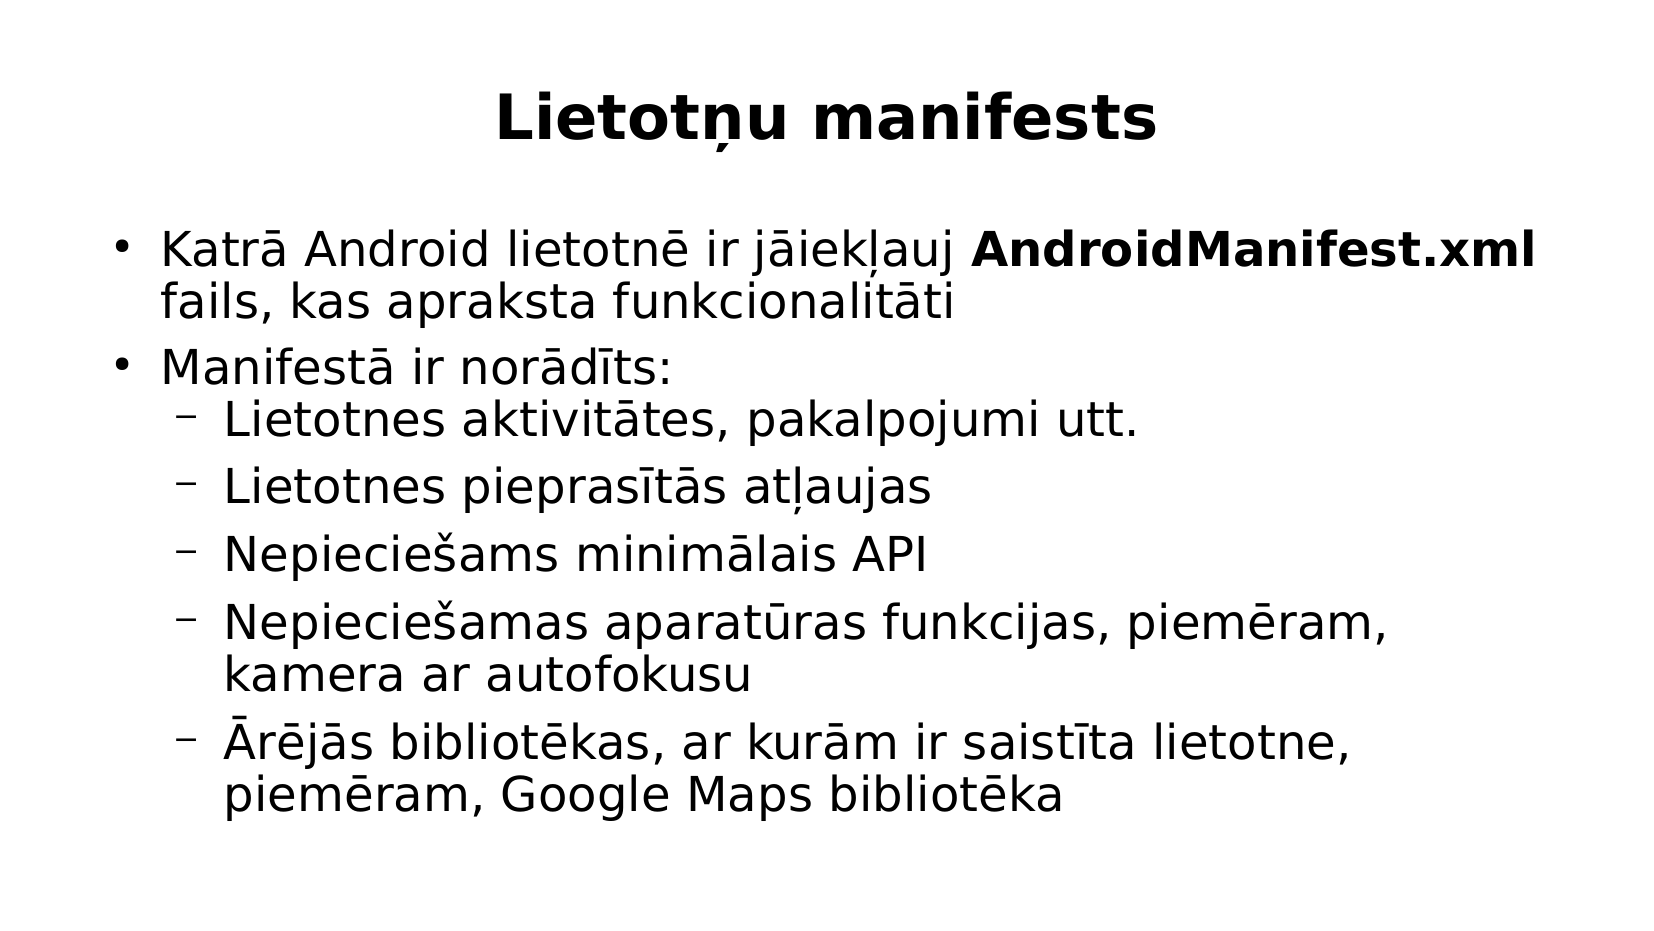

# Lietotņu manifests
Katrā Android lietotnē ir jāiekļauj AndroidManifest.xml fails, kas apraksta funkcionalitāti
Manifestā ir norādīts:
Lietotnes aktivitātes, pakalpojumi utt.
Lietotnes pieprasītās atļaujas
Nepieciešams minimālais API
Nepieciešamas aparatūras funkcijas, piemēram, kamera ar autofokusu
Ārējās bibliotēkas, ar kurām ir saistīta lietotne, piemēram, Google Maps bibliotēka